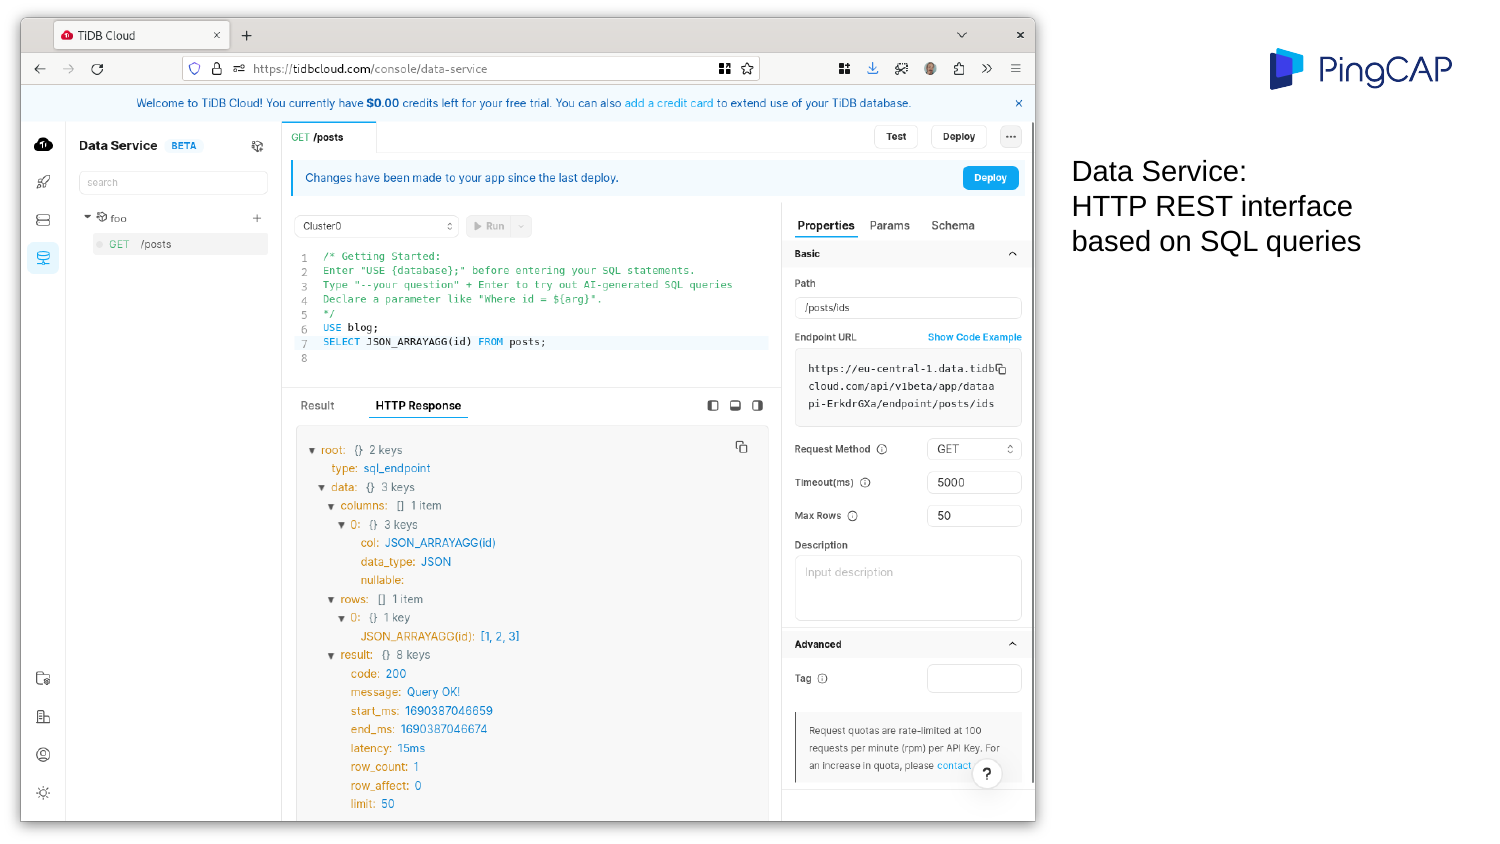

Data Service:
HTTP REST interface based on SQL queries